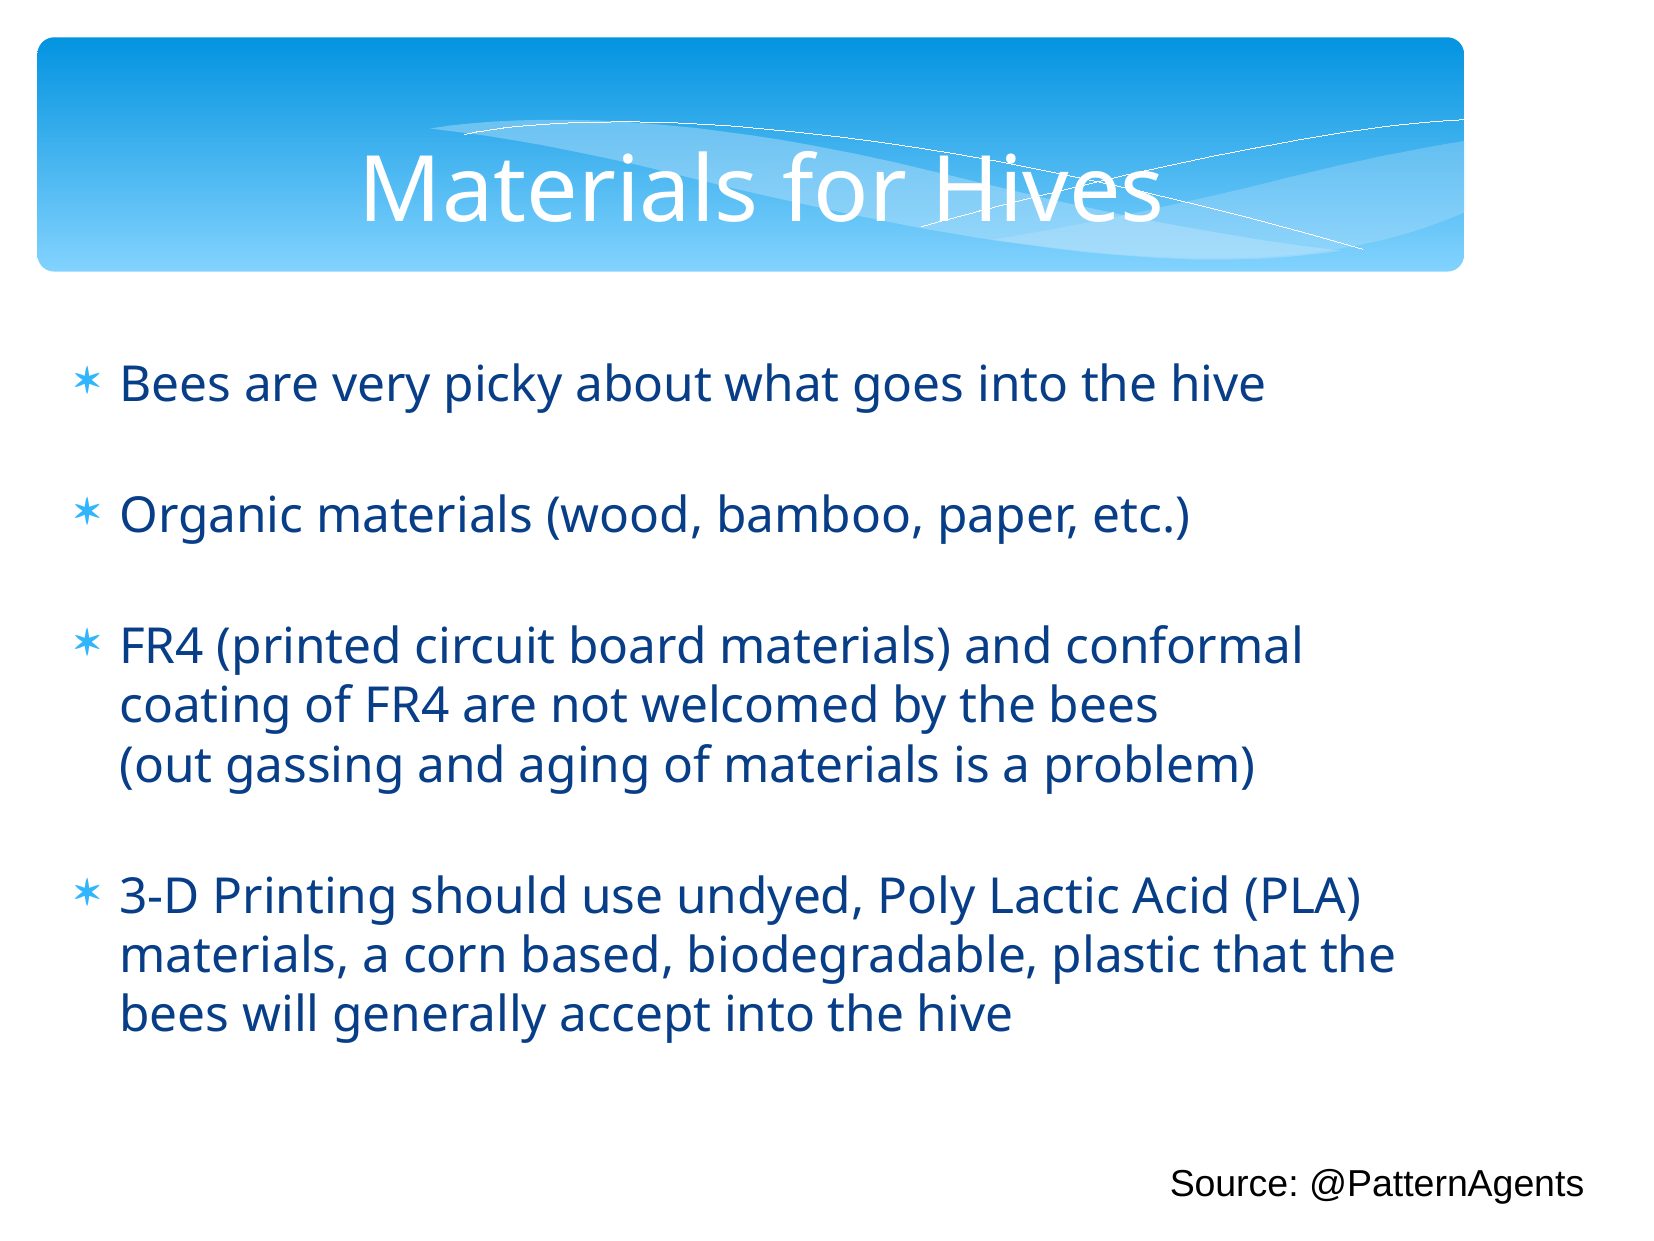

Materials for Hives
# Bees are very picky about what goes into the hive
Organic materials (wood, bamboo, paper, etc.)
FR4 (printed circuit board materials) and conformal coating of FR4 are not welcomed by the bees
(out gassing and aging of materials is a problem)
3-D Printing should use undyed, Poly Lactic Acid (PLA) materials, a corn based, biodegradable, plastic that the bees will generally accept into the hive
Source: @PatternAgents